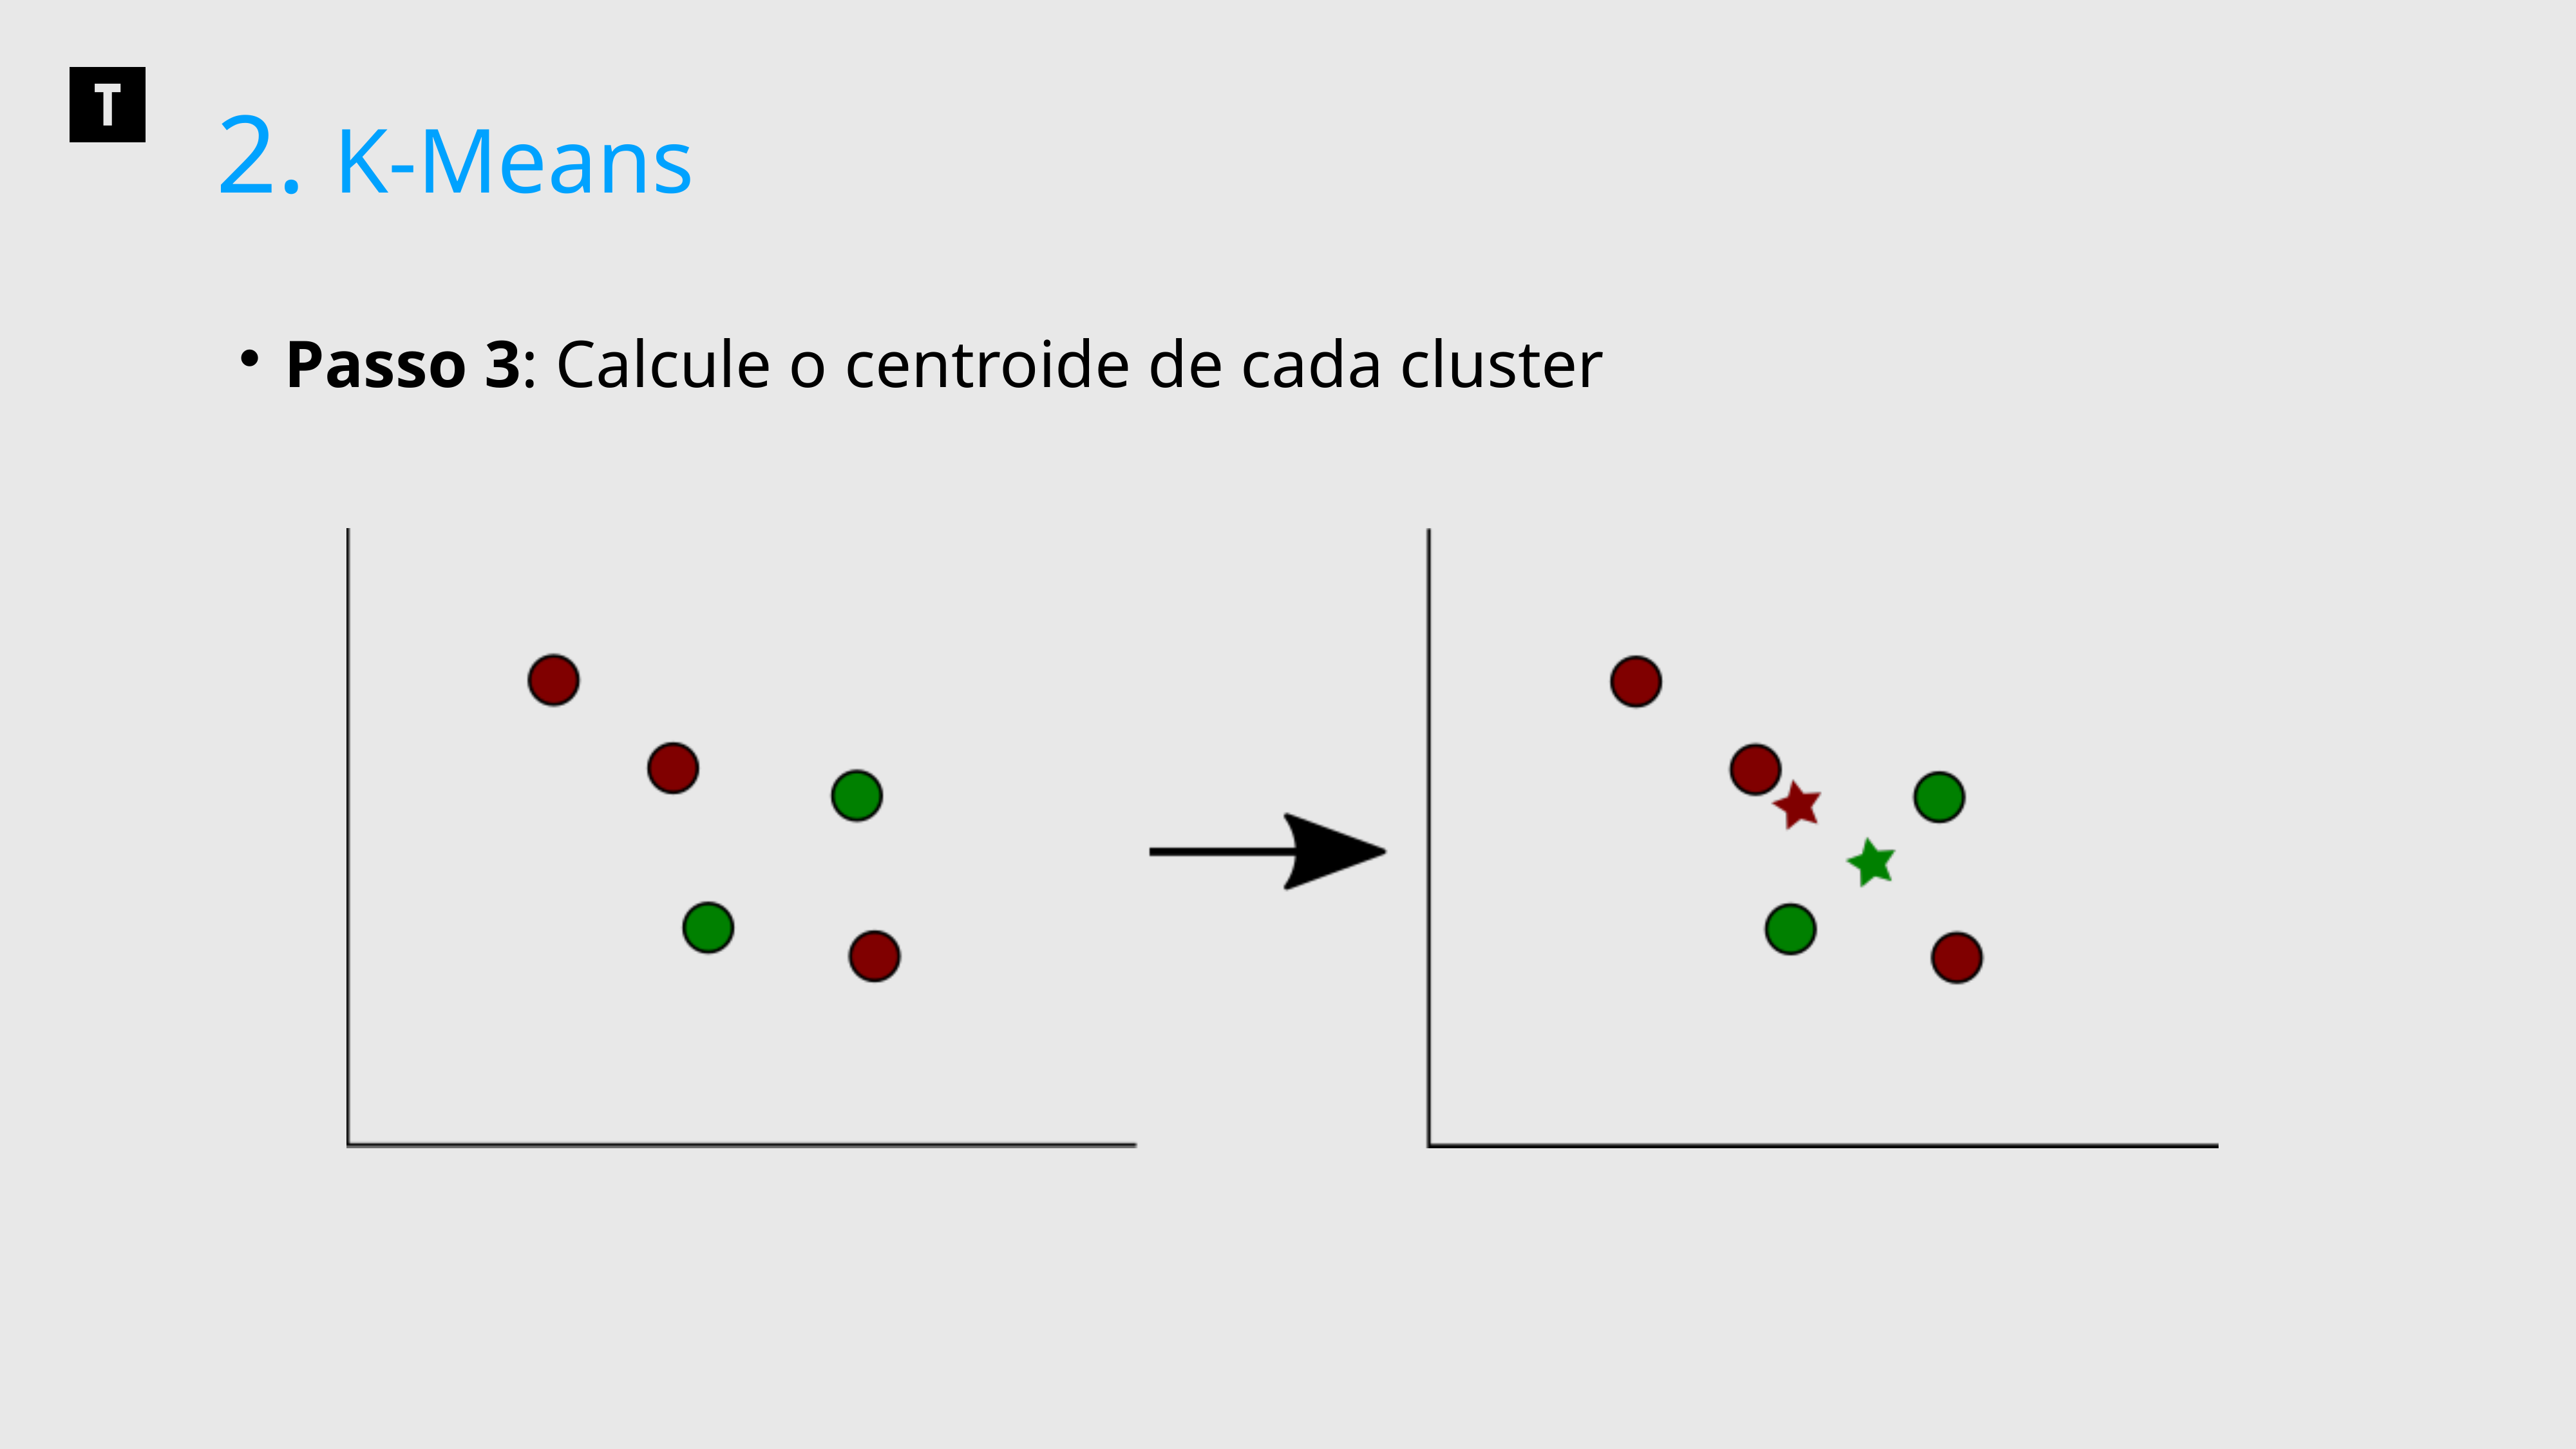

2. K-Means
 Passo 3: Calcule o centroide de cada cluster